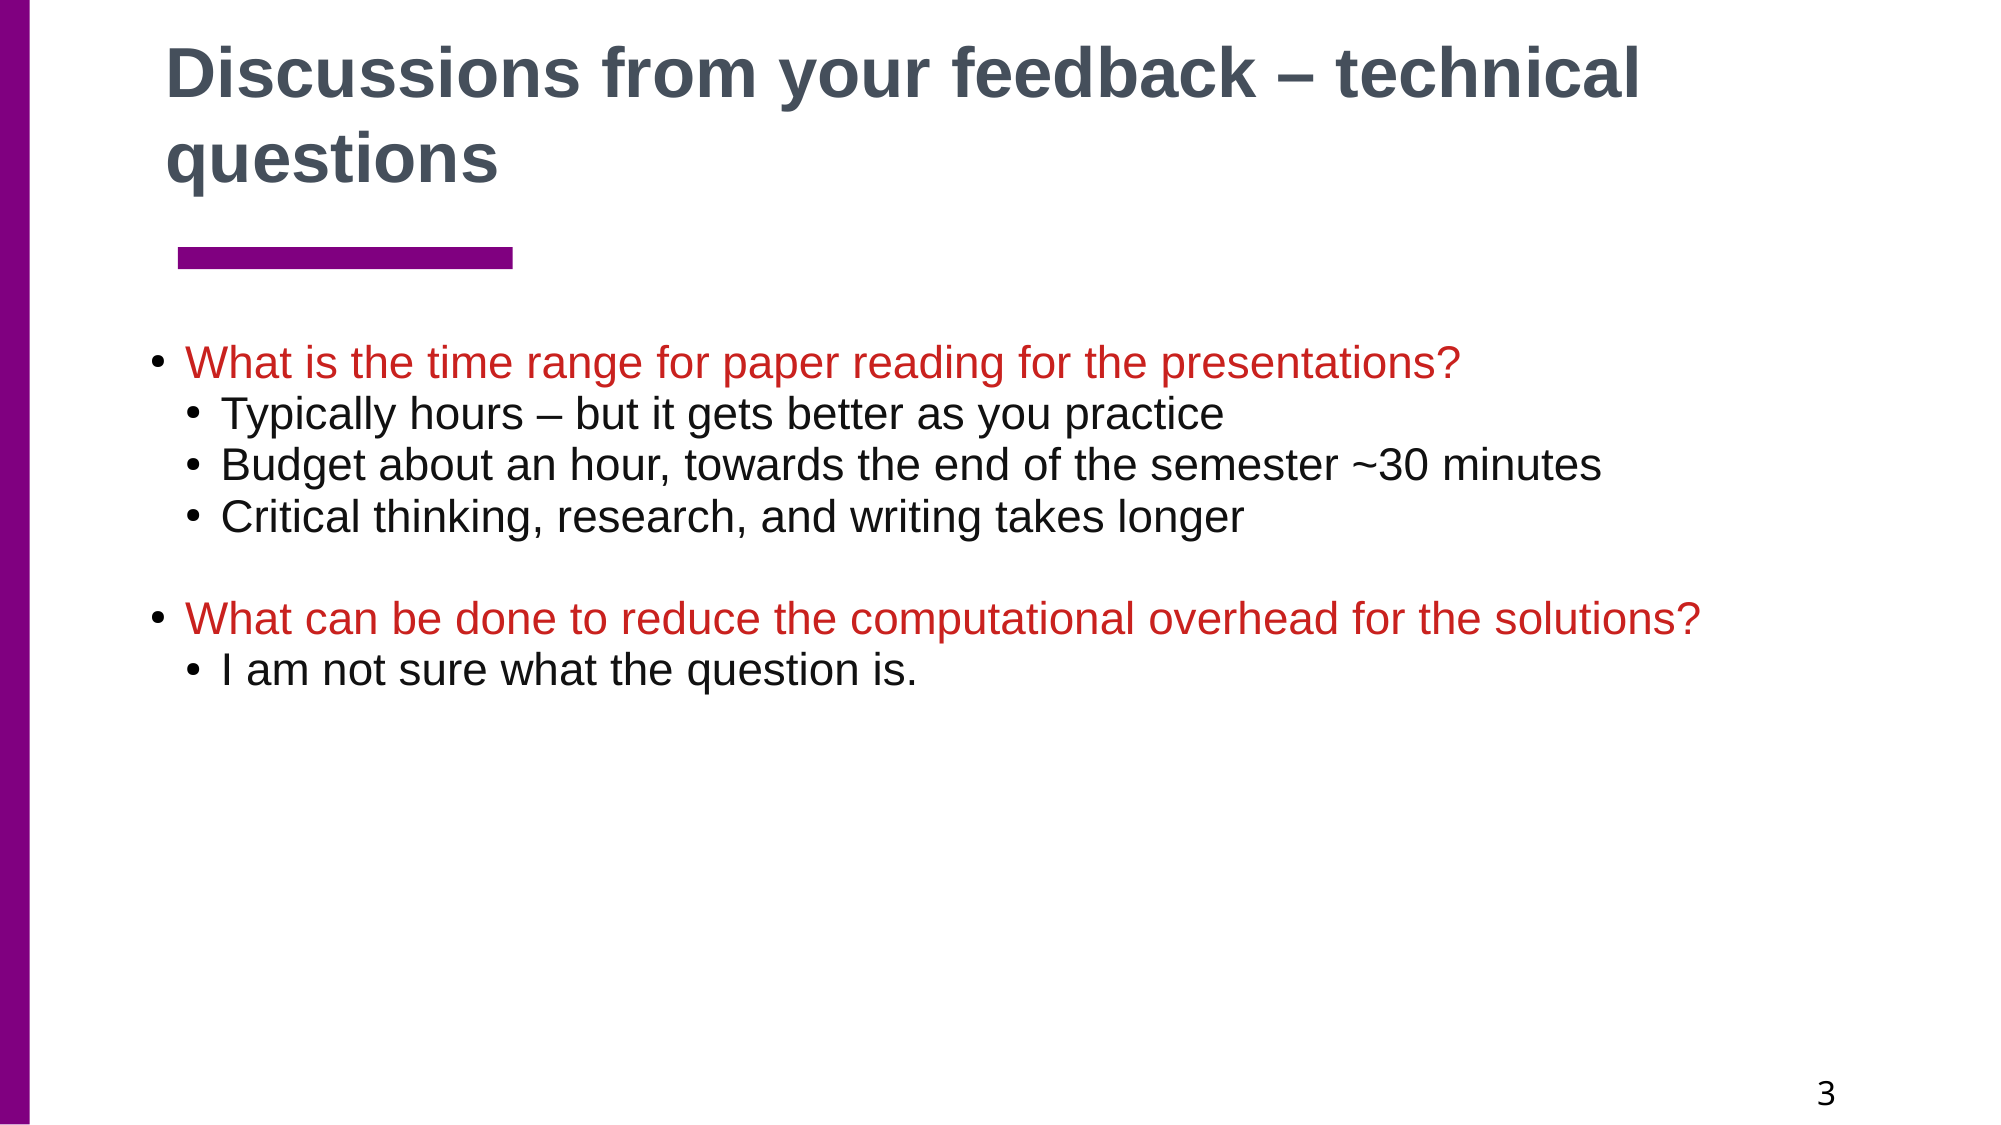

Discussions from your feedback – technical questions
What is the time range for paper reading for the presentations?
Typically hours – but it gets better as you practice
Budget about an hour, towards the end of the semester ~30 minutes
Critical thinking, research, and writing takes longer
What can be done to reduce the computational overhead for the solutions?
I am not sure what the question is.